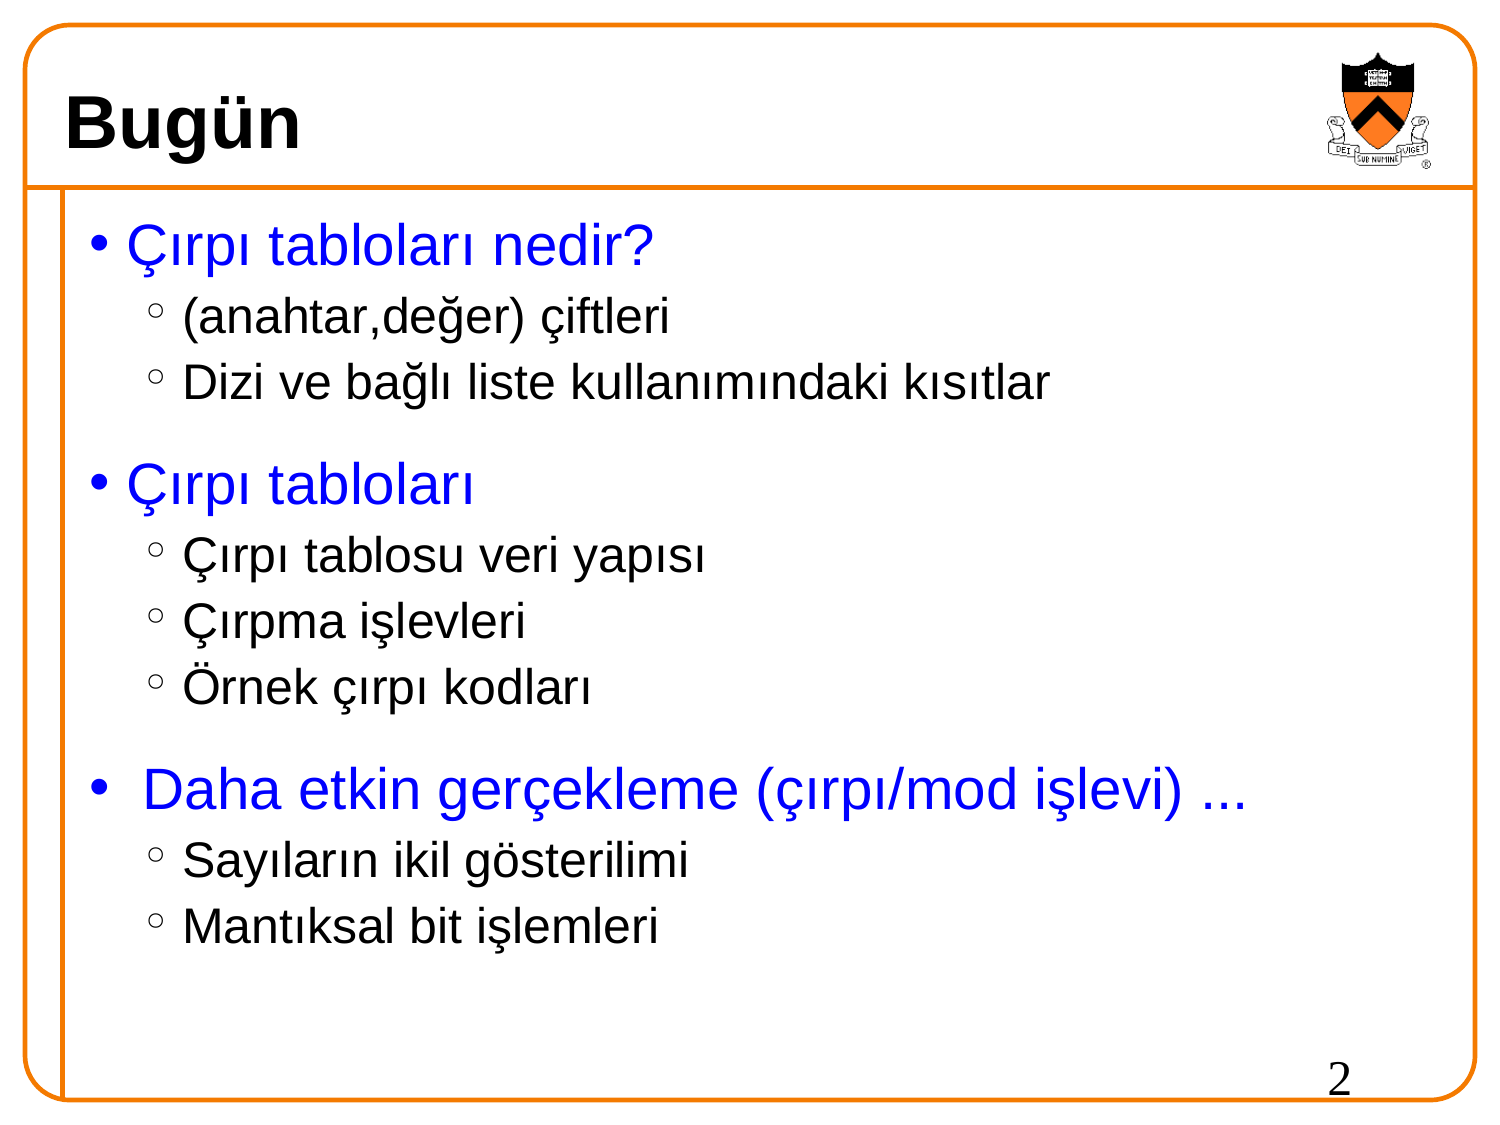

# Bugün
Çırpı tabloları nedir?
(anahtar,değer) çiftleri
Dizi ve bağlı liste kullanımındaki kısıtlar
Çırpı tabloları
Çırpı tablosu veri yapısı
Çırpma işlevleri
Örnek çırpı kodları
 Daha etkin gerçekleme (çırpı/mod işlevi) ...
Sayıların ikil gösterilimi
Mantıksal bit işlemleri
2